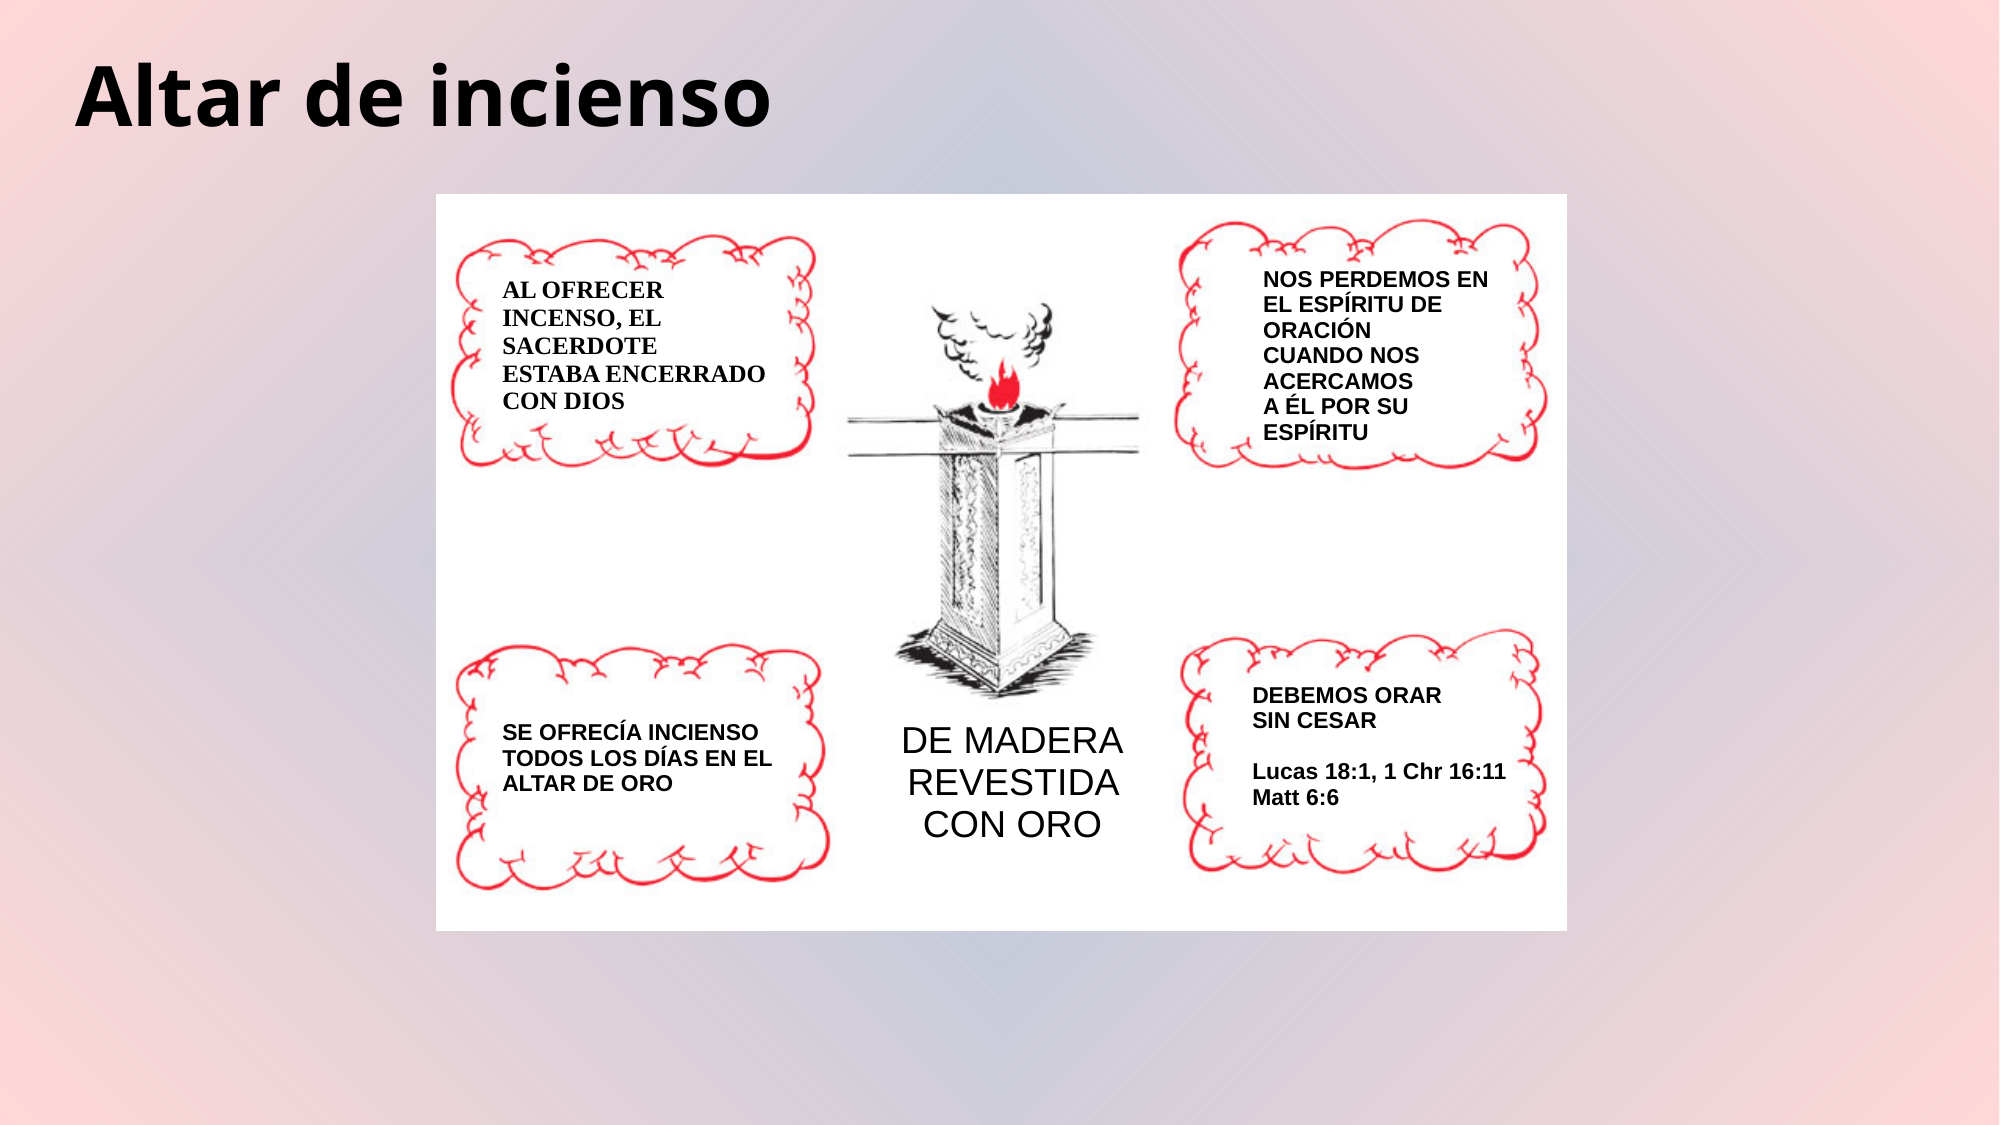

# Altar de incienso
NOS PERDEMOS EN
EL ESPÍRITU DE ORACIÓN
CUANDO NOS ACERCAMOS
A ÉL POR SU ESPÍRITU
AL OFRECER
INCENSO, EL SACERDOTE
ESTABA ENCERRADO CON DIOS
DEBEMOS ORAR
SIN CESAR
Lucas 18:1, 1 Chr 16:11
Matt 6:6
SE OFRECÍA INCIENSO
TODOS LOS DÍAS EN EL
ALTAR DE ORO
DE MADERA
REVESTIDA CON ORO